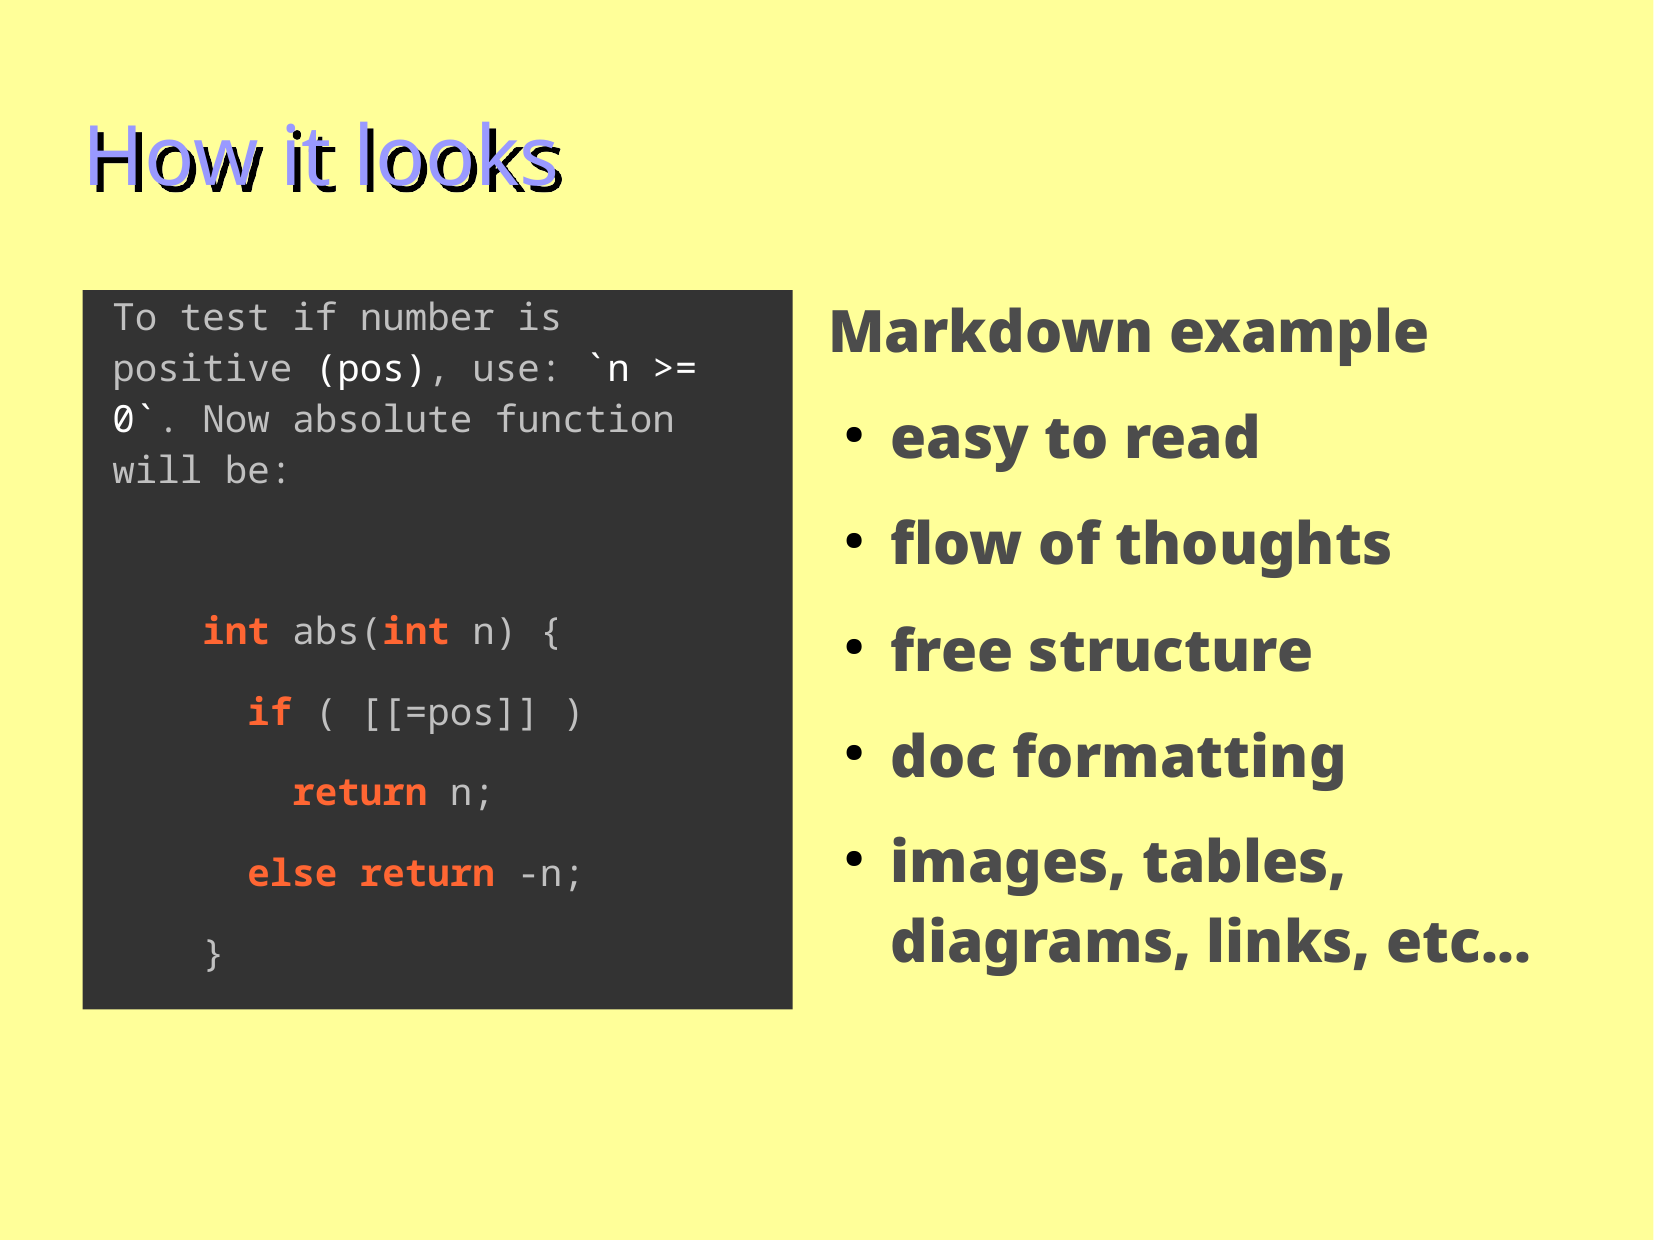

# How it looks
To test if number is positive (pos), use: `n >= 0`. Now absolute function will be:
 int abs(int n) {
 if ( [[=pos]] )
 return n;
 else return -n;
 }
Markdown example
easy to read
flow of thoughts
free structure
doc formatting
images, tables, diagrams, links, etc...